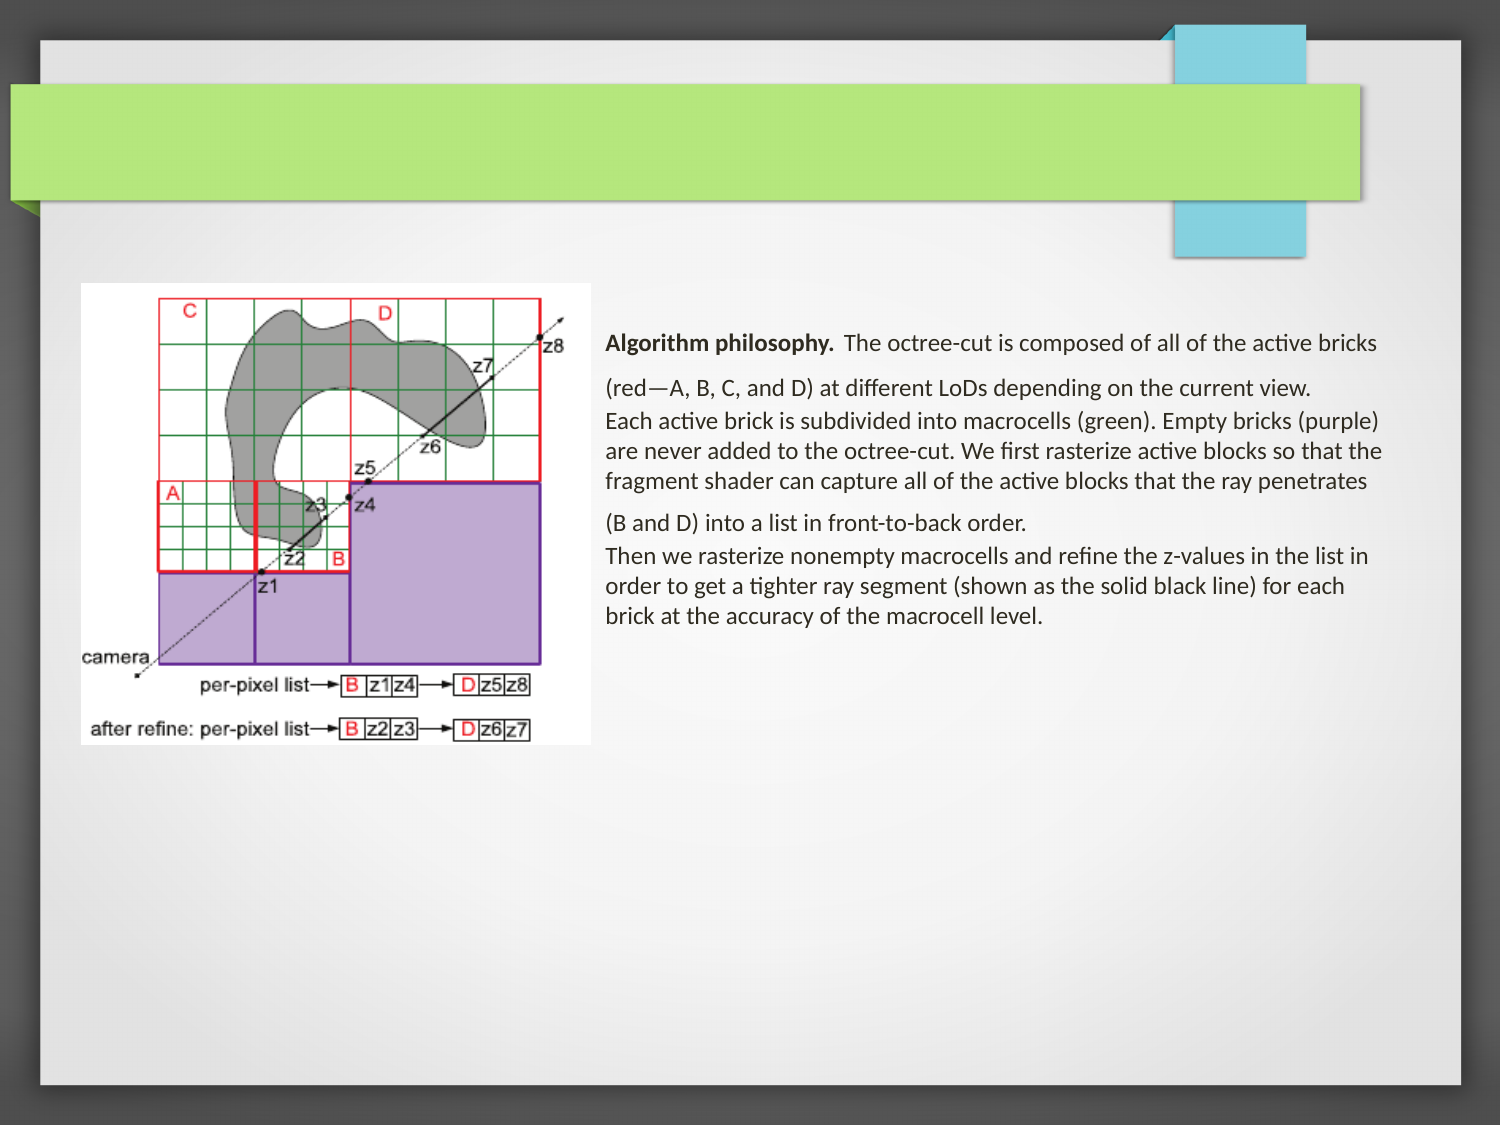

Algorithm philosophy. The octree-cut is composed of all of the active bricks (red—A, B, C, and D) at different LoDs depending on the current view.
Each active brick is subdivided into macrocells (green). Empty bricks (purple) are never added to the octree-cut. We first rasterize active blocks so that the fragment shader can capture all of the active blocks that the ray penetrates (B and D) into a list in front-to-back order.
Then we rasterize nonempty macrocells and refine the z-values in the list in order to get a tighter ray segment (shown as the solid black line) for each brick at the accuracy of the macrocell level.